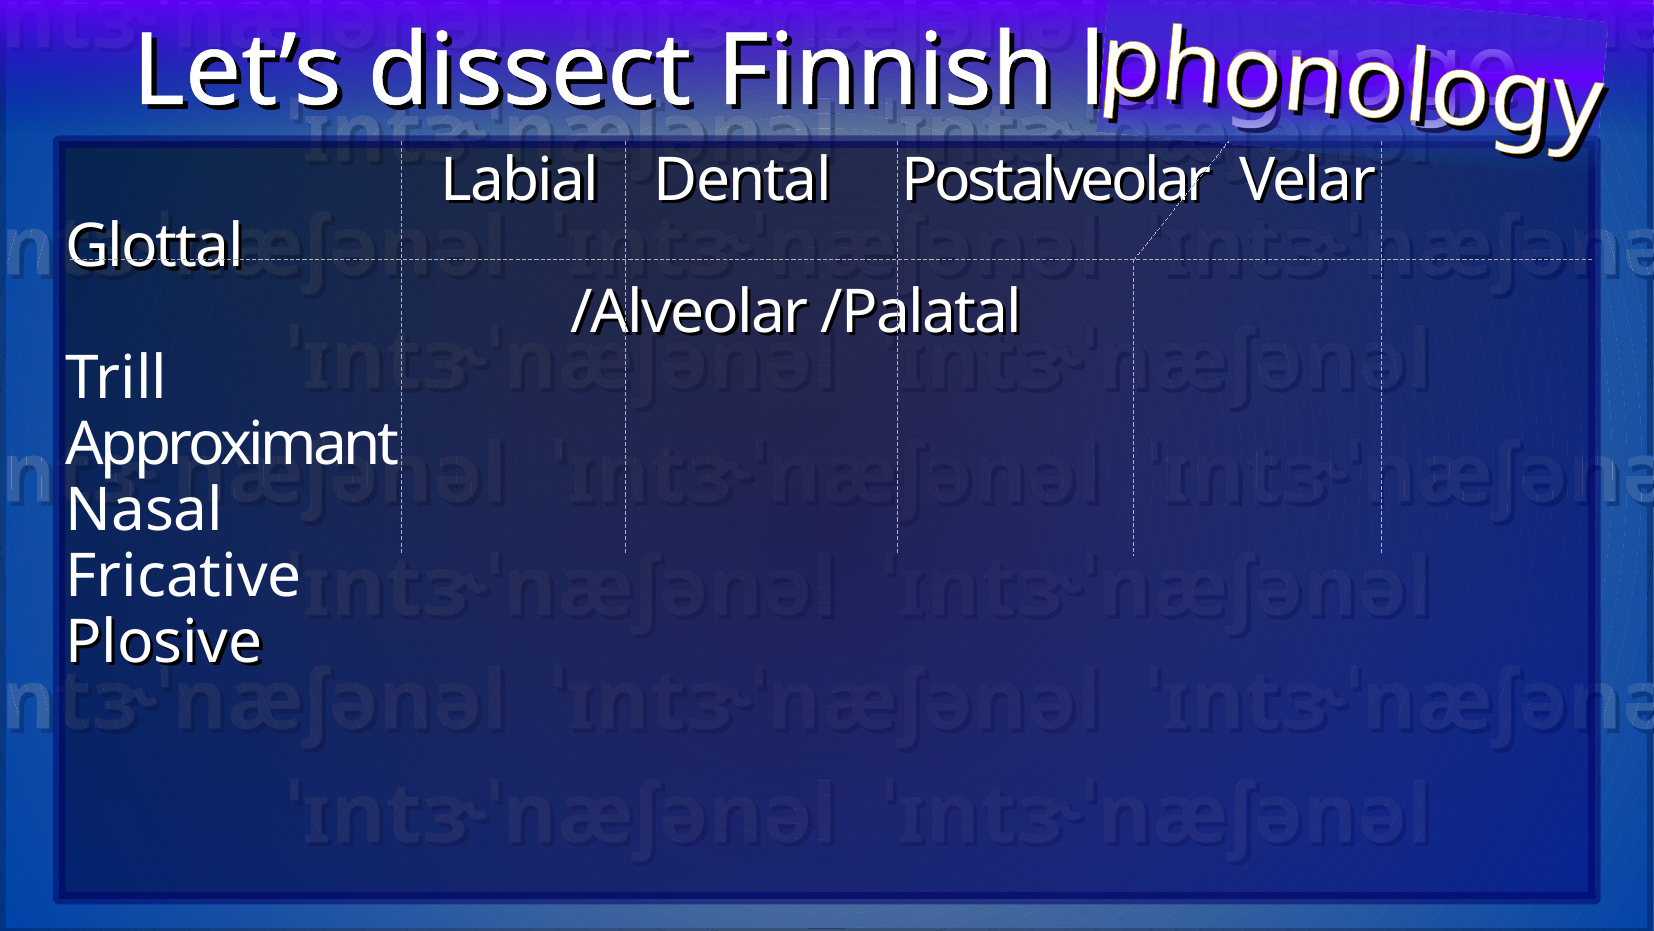

# Let’s dissect Finnish language
phonology
ˈɪntɝˈnæʃənəl ˈɪntɝˈnæʃənəl ˈɪntɝˈnæʃənəl
 ˈɪntɝˈnæʃənəl ˈɪntɝˈnæʃənəl
ˈɪntɝˈnæʃənəl ˈɪntɝˈnæʃənəl ˈɪntɝˈnæʃənəl
 ˈɪntɝˈnæʃənəl ˈɪntɝˈnæʃənəl
ˈɪntɝˈnæʃənəl ˈɪntɝˈnæʃənəl ˈɪntɝˈnæʃənəl
 ˈɪntɝˈnæʃənəl ˈɪntɝˈnæʃənəl
ˈɪntɝˈnæʃənəl ˈɪntɝˈnæʃənəl ˈɪntɝˈnæʃənəl
 ˈɪntɝˈnæʃənəl ˈɪntɝˈnæʃənəl
					Labial Dental Postalveolar Velar Glottal
 /Alveolar /Palatal
Trill
Approximant
Nasal
Fricative
Plosive